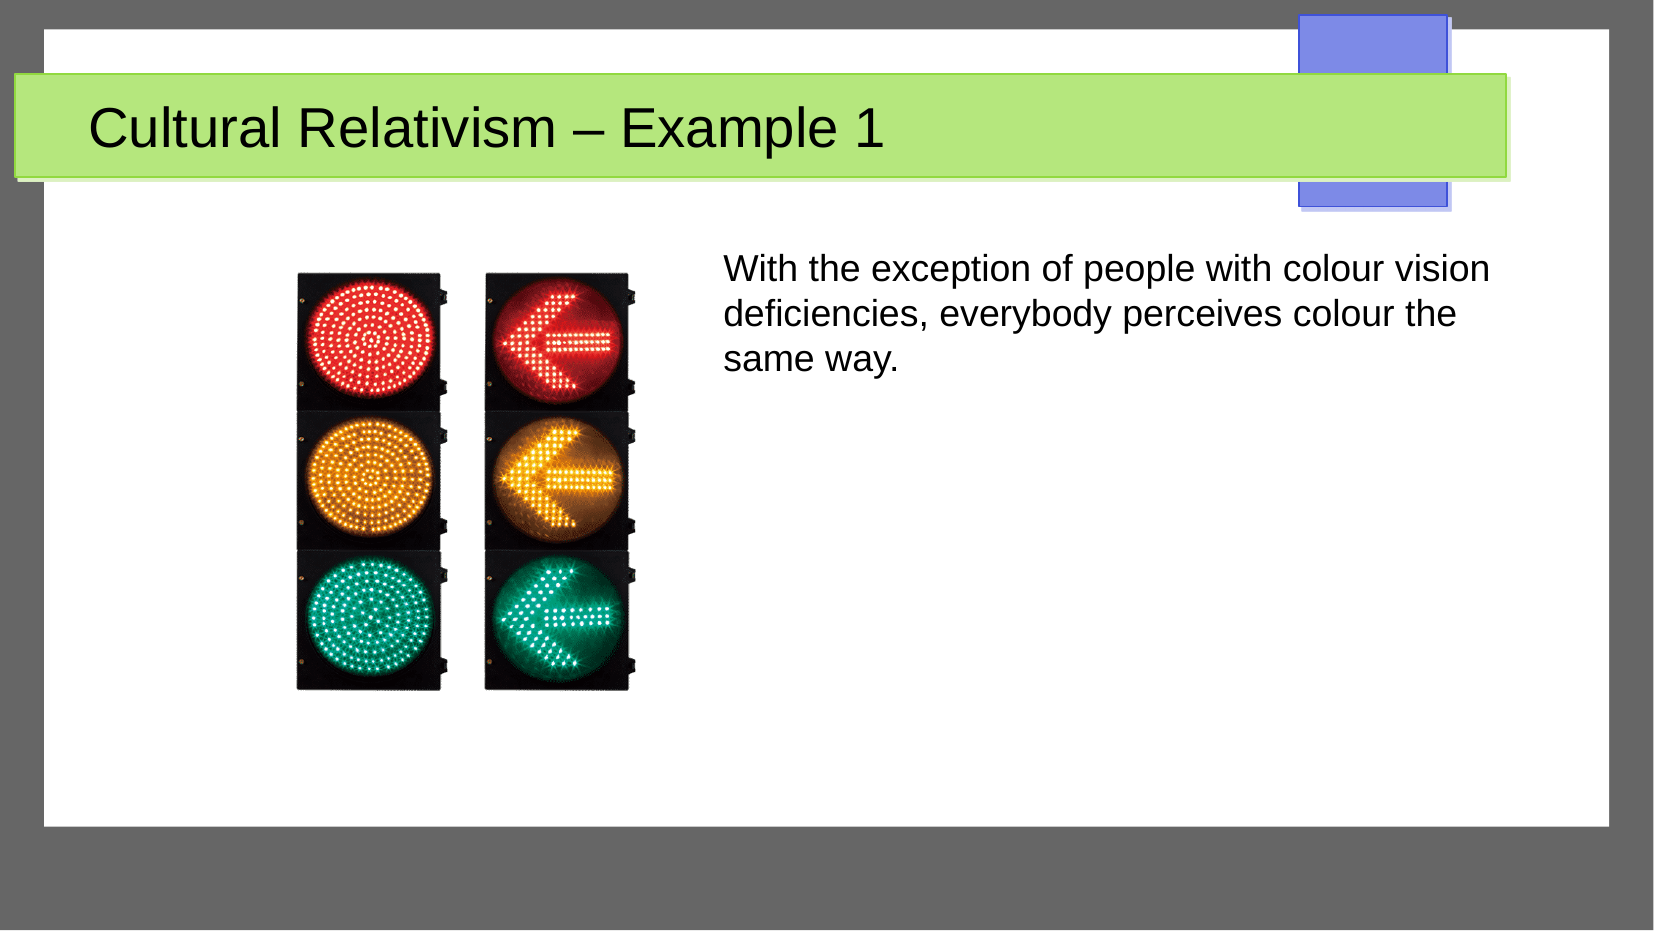

Cultural Relativism – Example 1
With the exception of people with colour vision deficiencies, everybody perceives colour the same way.